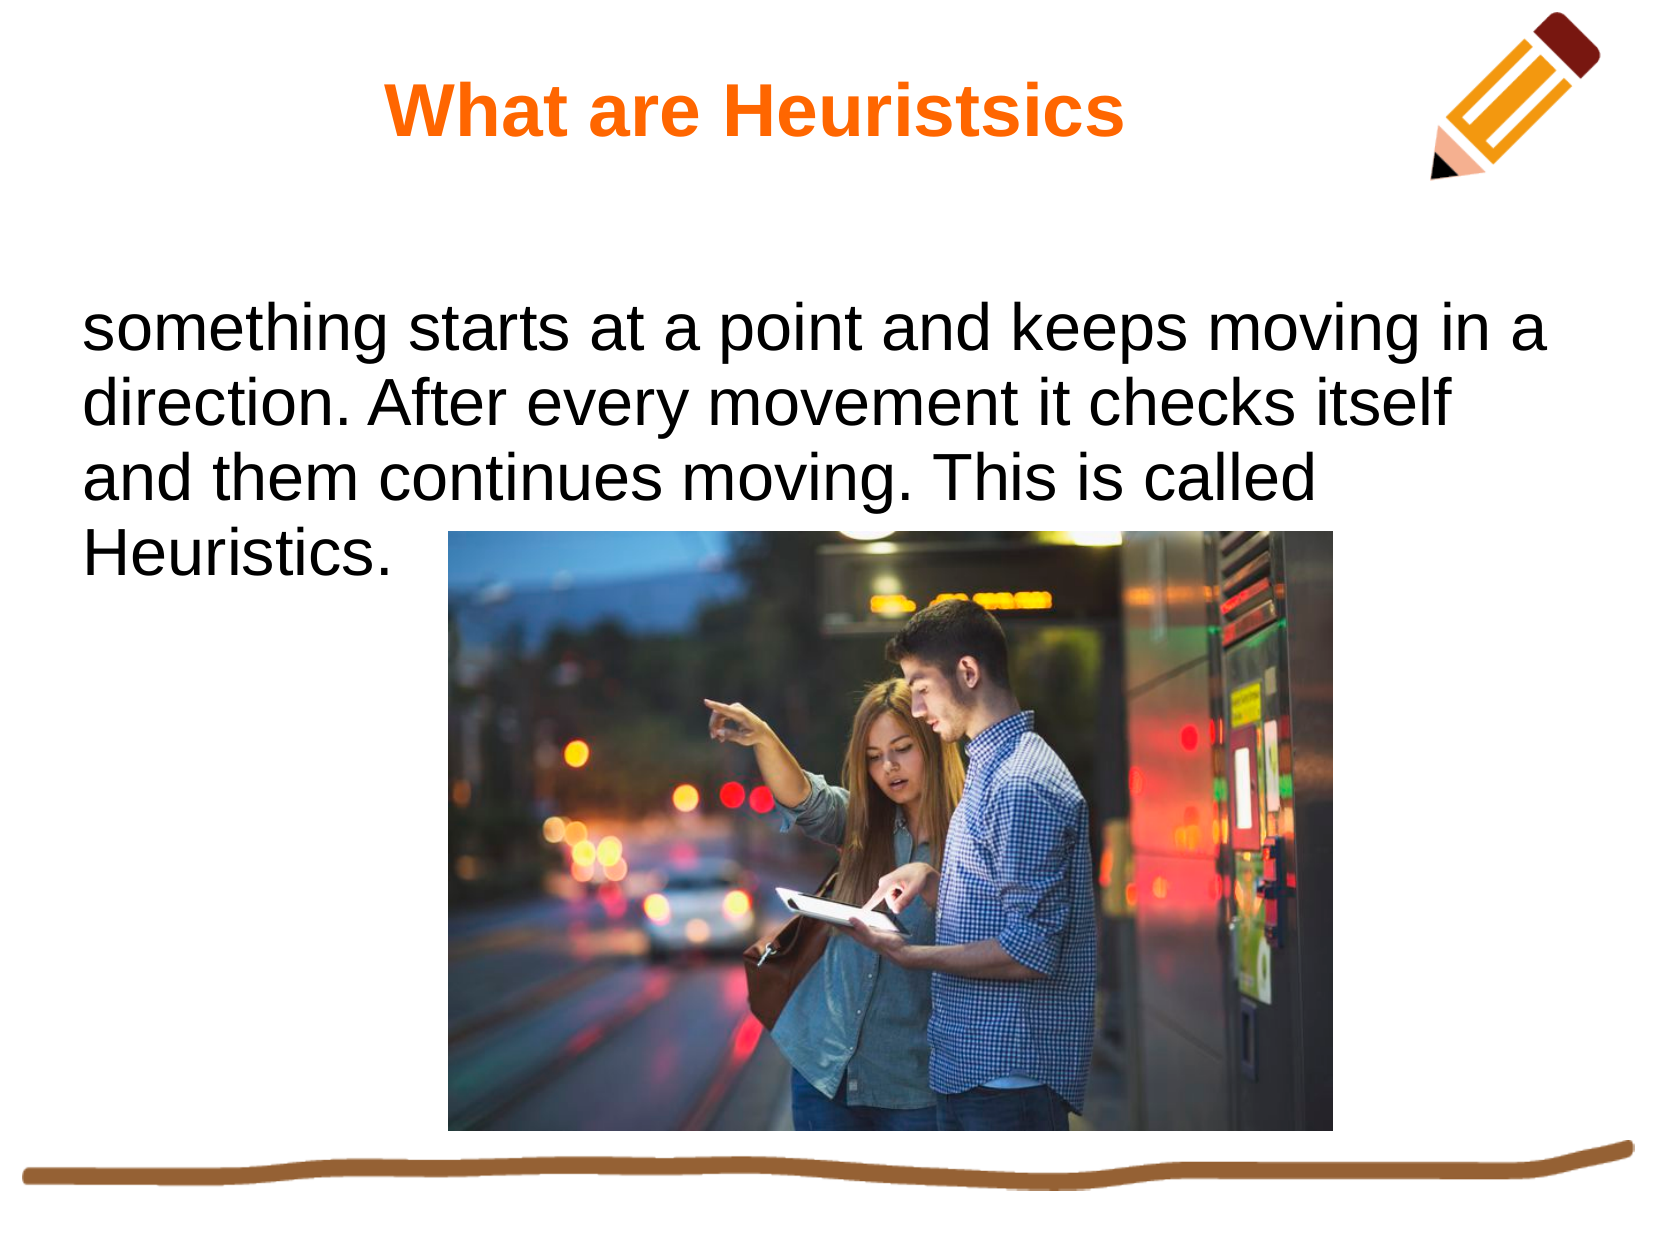

# What are Heuristsics
something starts at a point and keeps moving in a direction. After every movement it checks itself and them continues moving. This is called Heuristics.